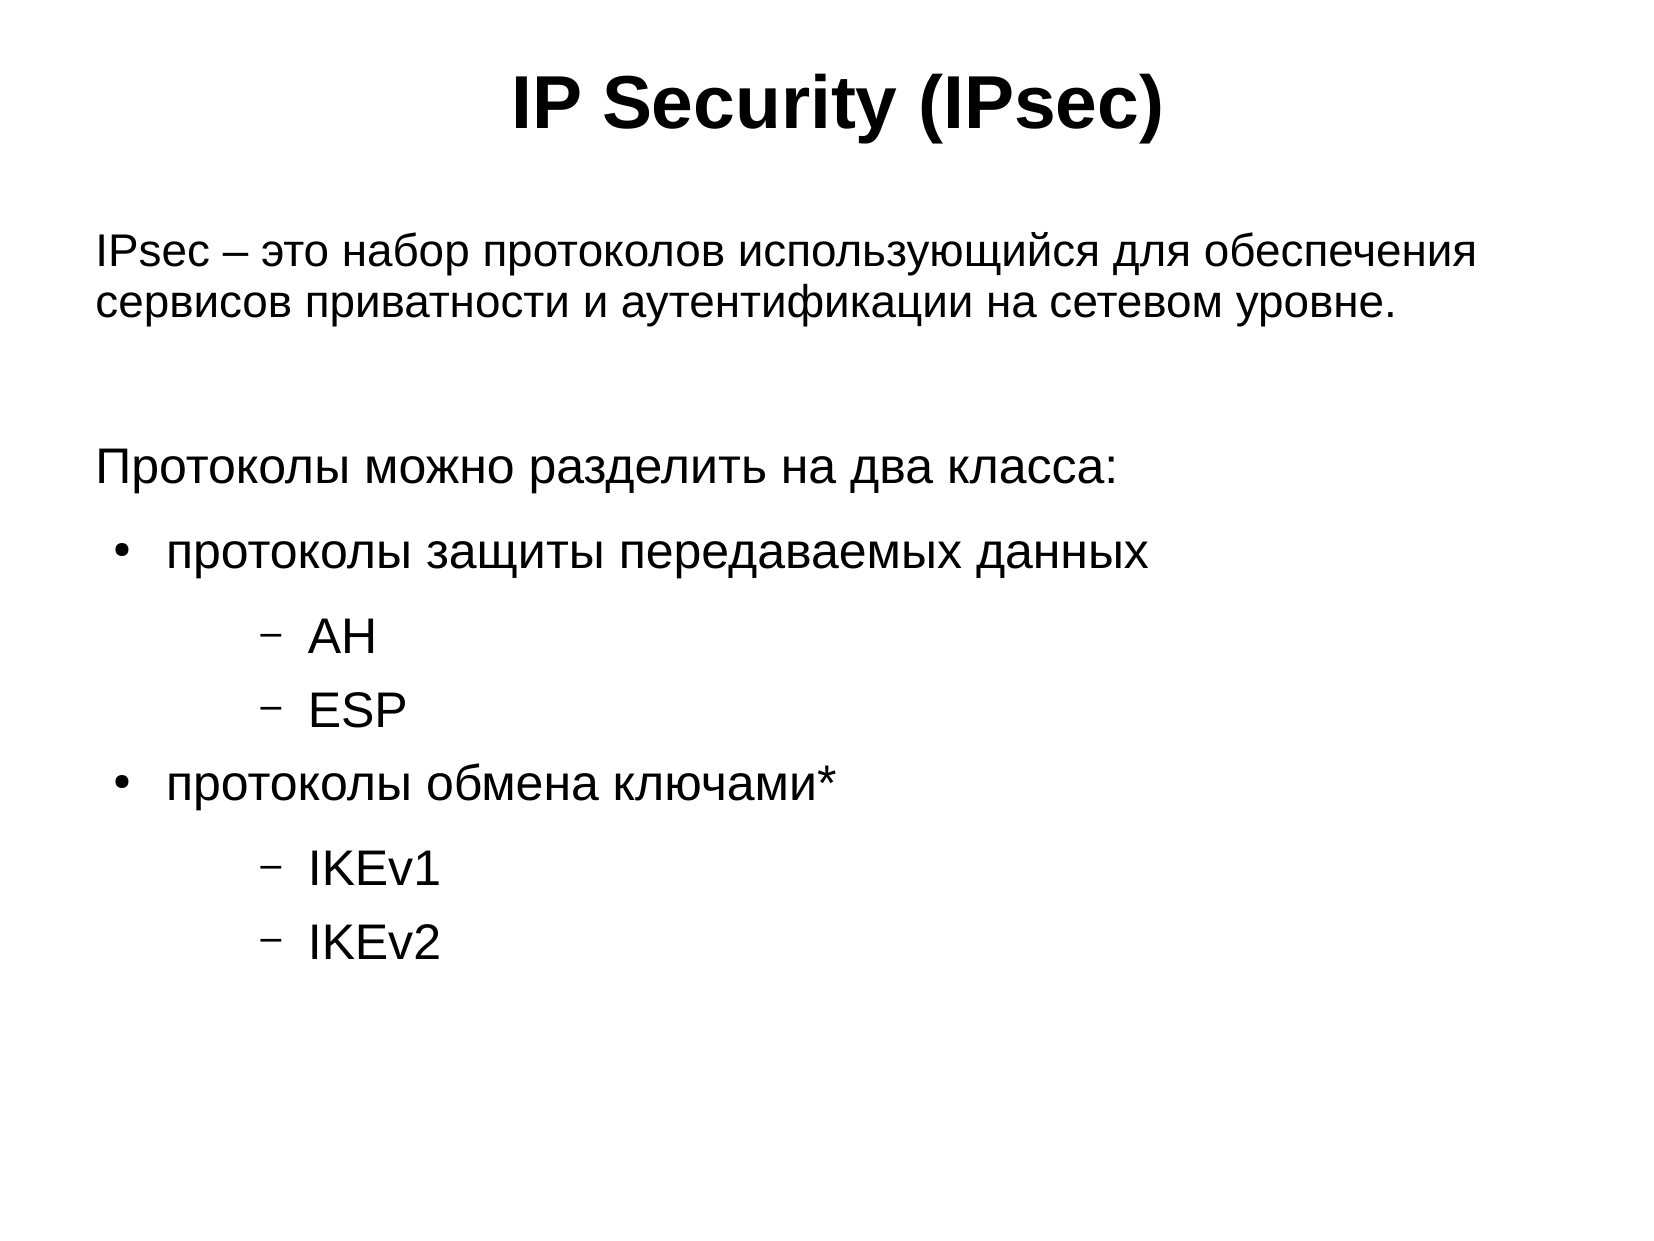

IP Security (IPsec)
# IPsec – это набор протоколов использующийся для обеспечения сервисов приватности и аутентификации на сетевом уровне.
Протоколы можно разделить на два класса:
протоколы защиты передаваемых данных
AH
ESP
протоколы обмена ключами*
IKEv1
IKEv2